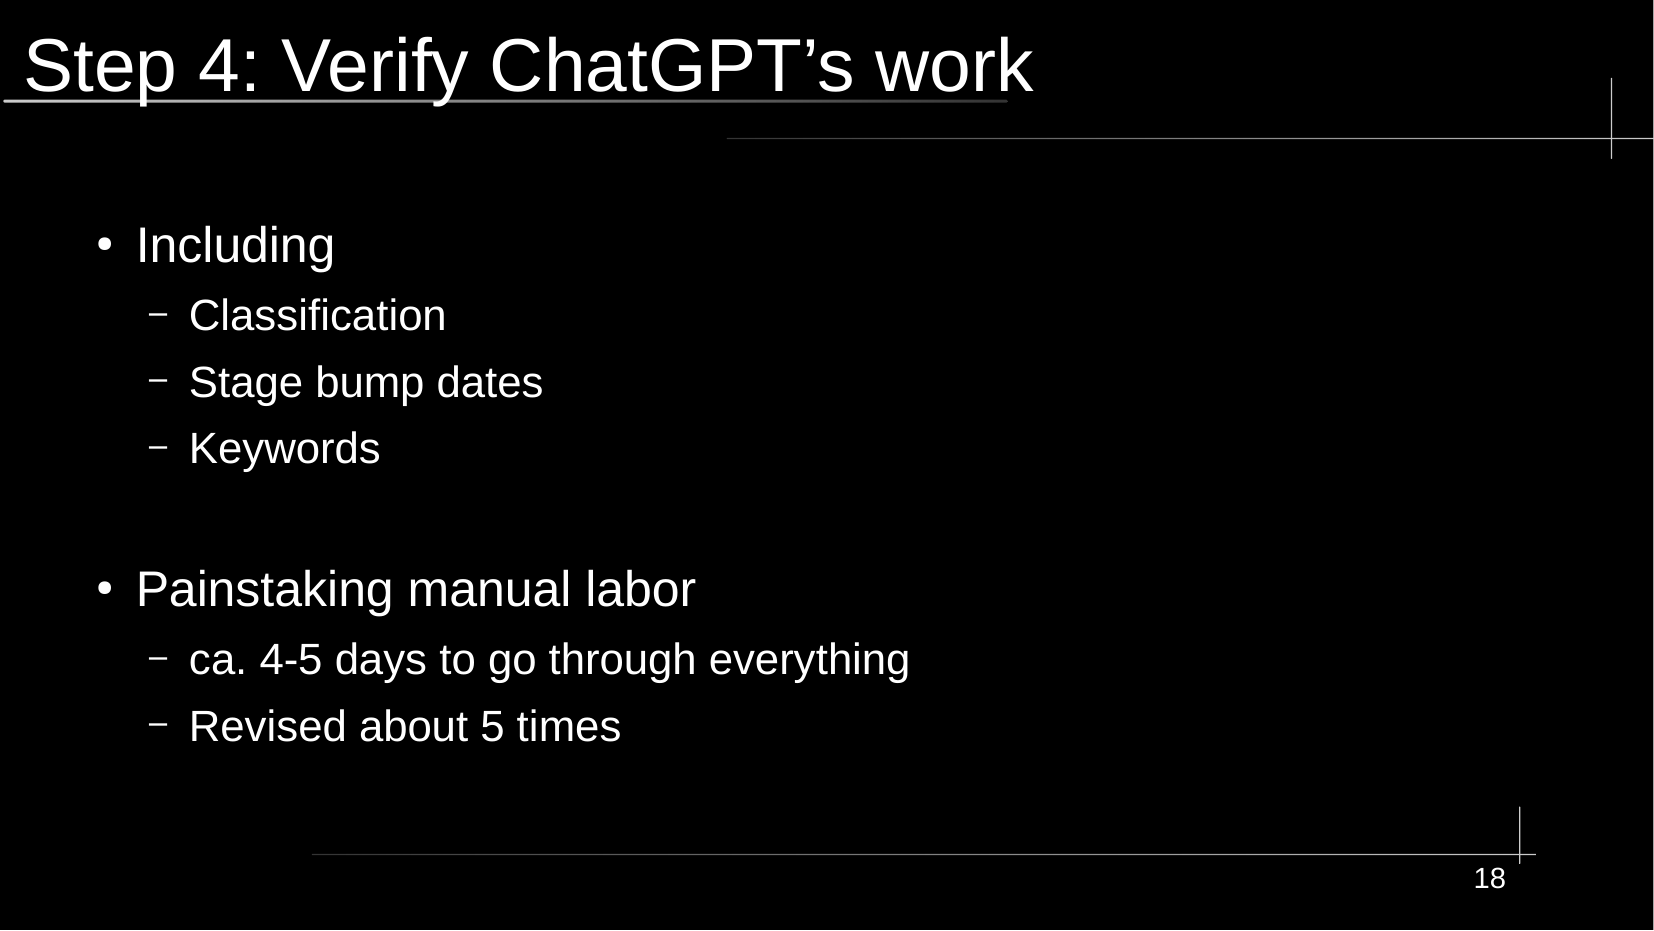

# Step 4: Verify ChatGPT’s work
Including
Classification
Stage bump dates
Keywords
Painstaking manual labor
ca. 4-5 days to go through everything
Revised about 5 times
18